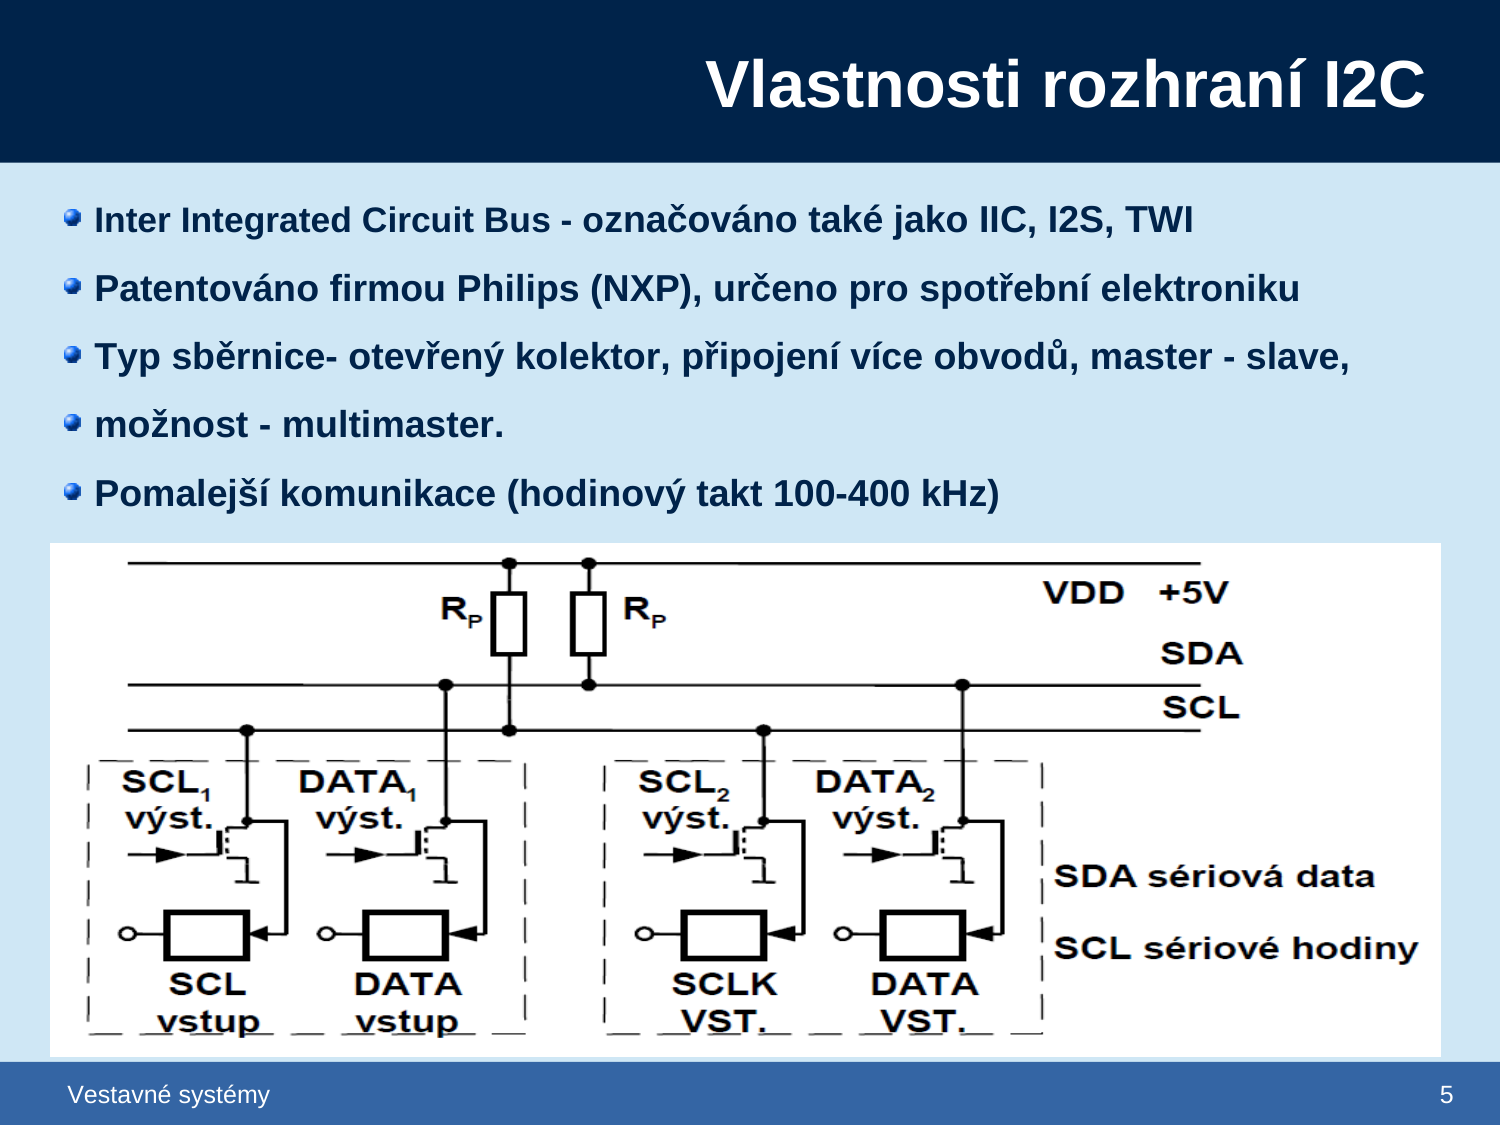

# Vlastnosti rozhraní I2C
Inter Integrated Circuit Bus - označováno také jako IIC, I2S, TWI
Patentováno firmou Philips (NXP), určeno pro spotřební elektroniku
Typ sběrnice- otevřený kolektor, připojení více obvodů, master - slave,
možnost - multimaster.
Pomalejší komunikace (hodinový takt 100-400 kHz)